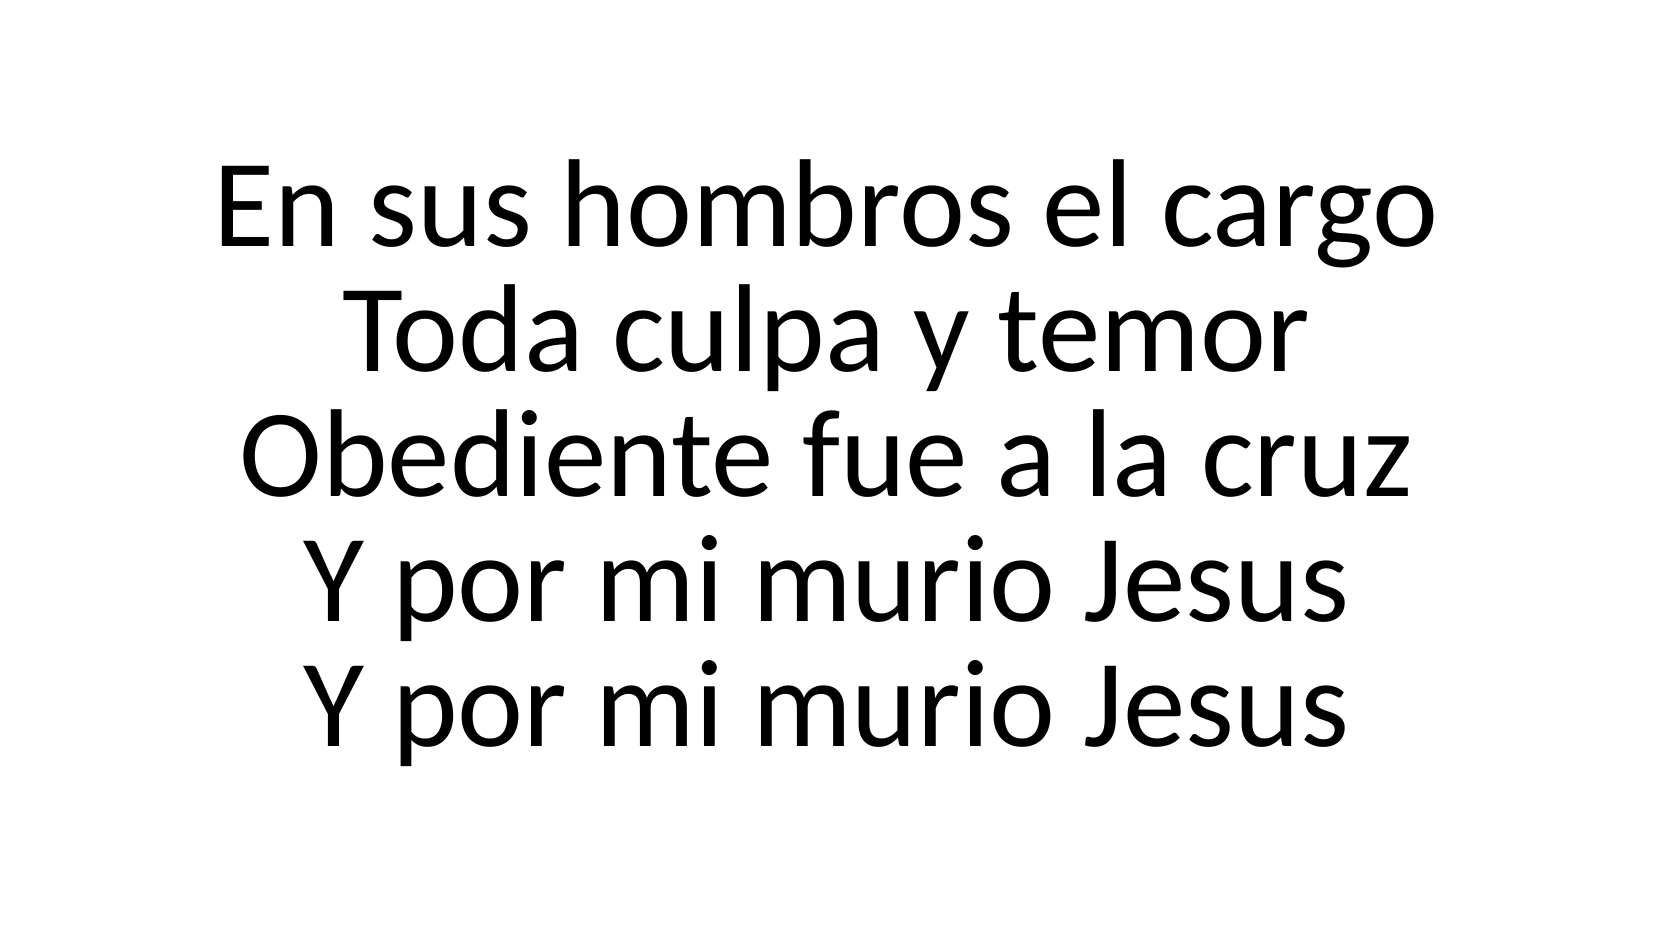

# En sus hombros el cargo Toda culpa y temor Obediente fue a la cruz Y por mi murio Jesus Y por mi murio Jesus